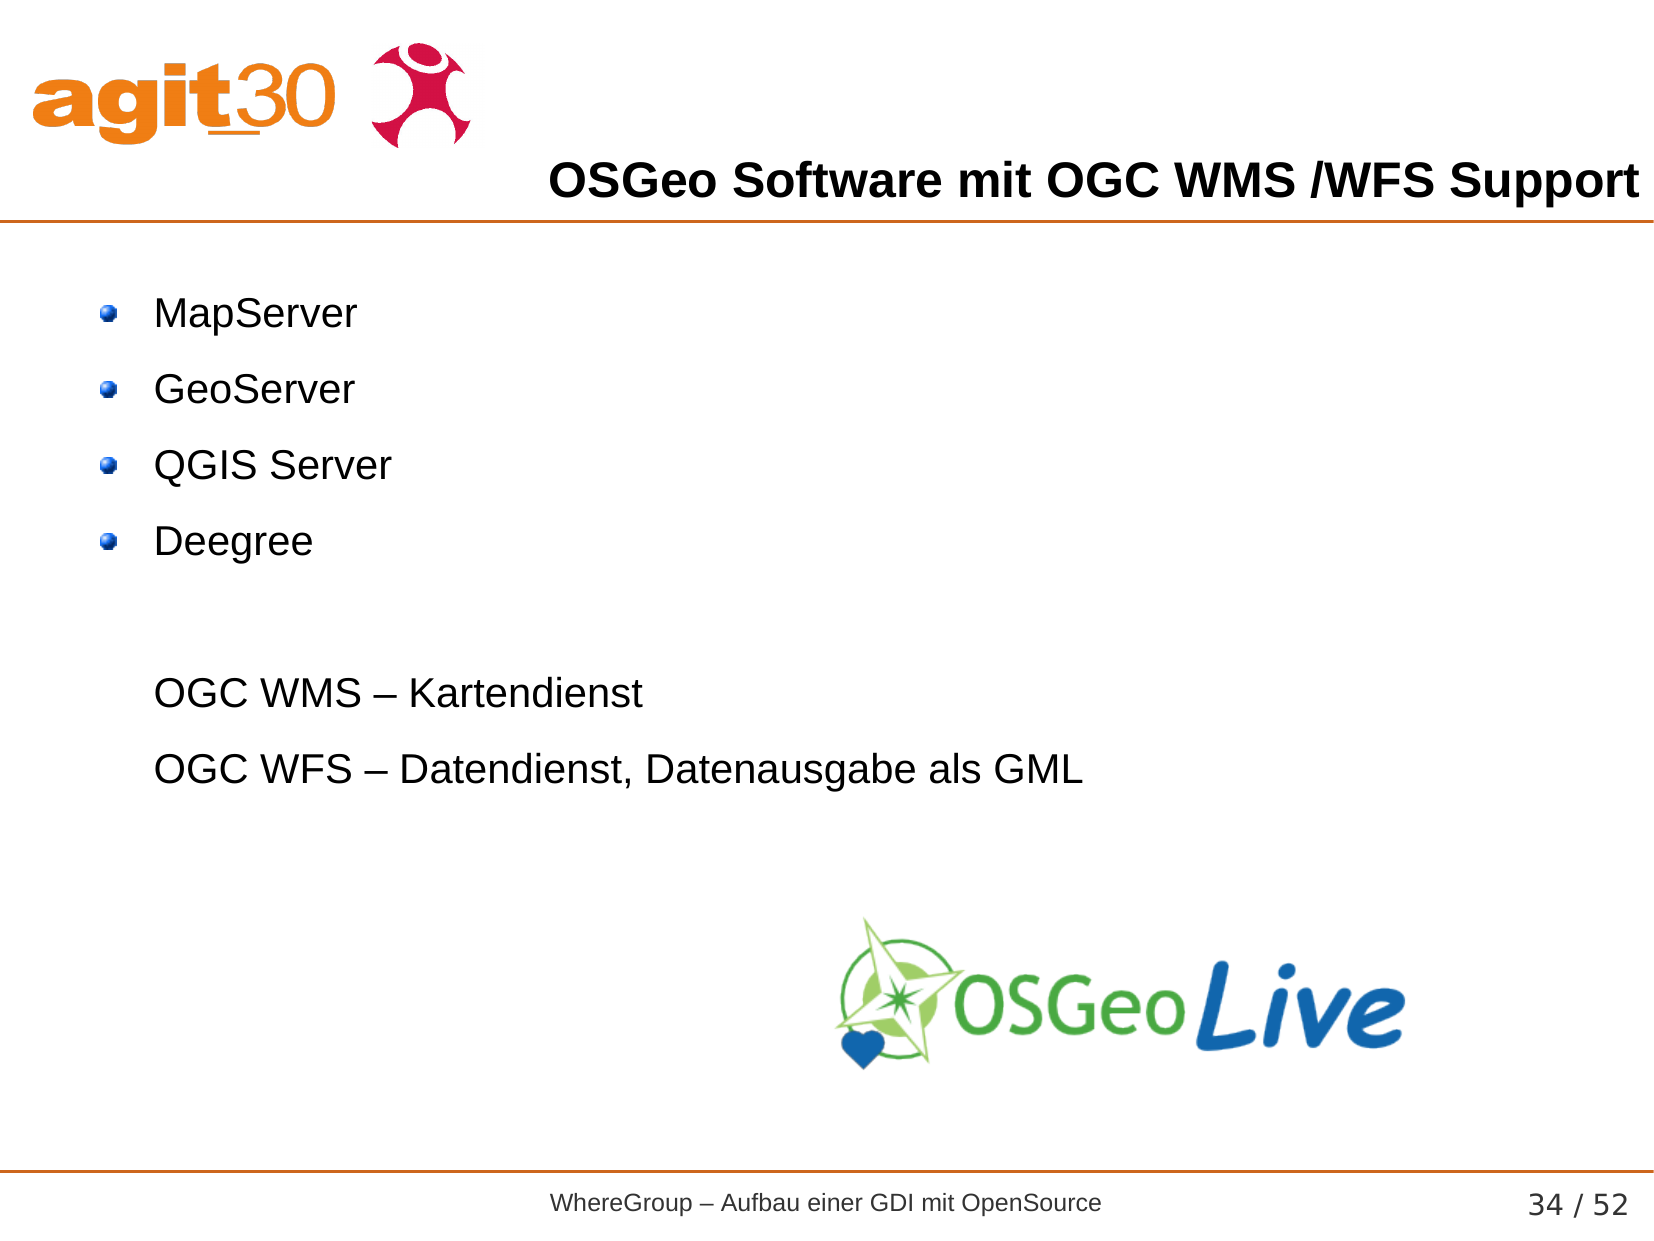

# OSGeo Software mit OGC WMS /WFS Support
MapServer
GeoServer
QGIS Server
Deegree
OGC WMS – Kartendienst
OGC WFS – Datendienst, Datenausgabe als GML